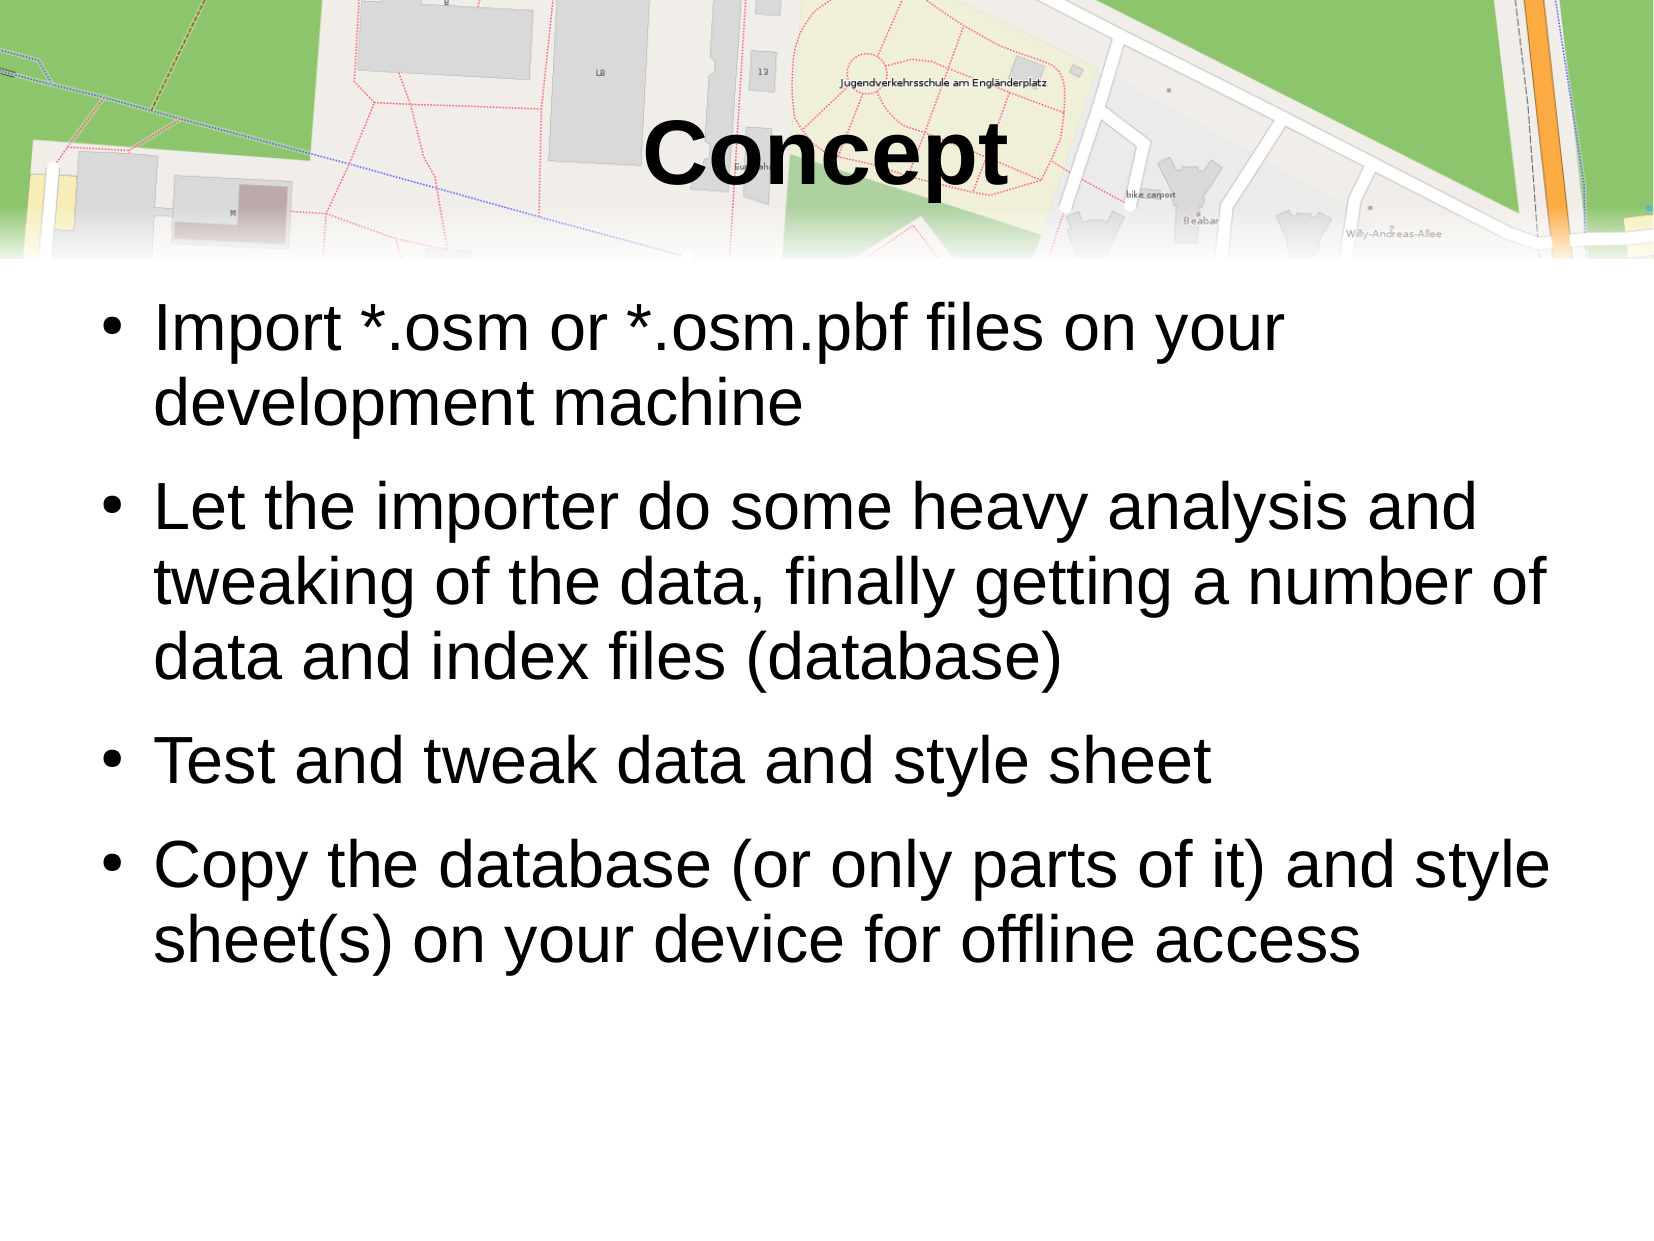

# Concept
Import *.osm or *.osm.pbf files on your development machine
Let the importer do some heavy analysis and tweaking of the data, finally getting a number of data and index files (database)
Test and tweak data and style sheet
Copy the database (or only parts of it) and style sheet(s) on your device for offline access